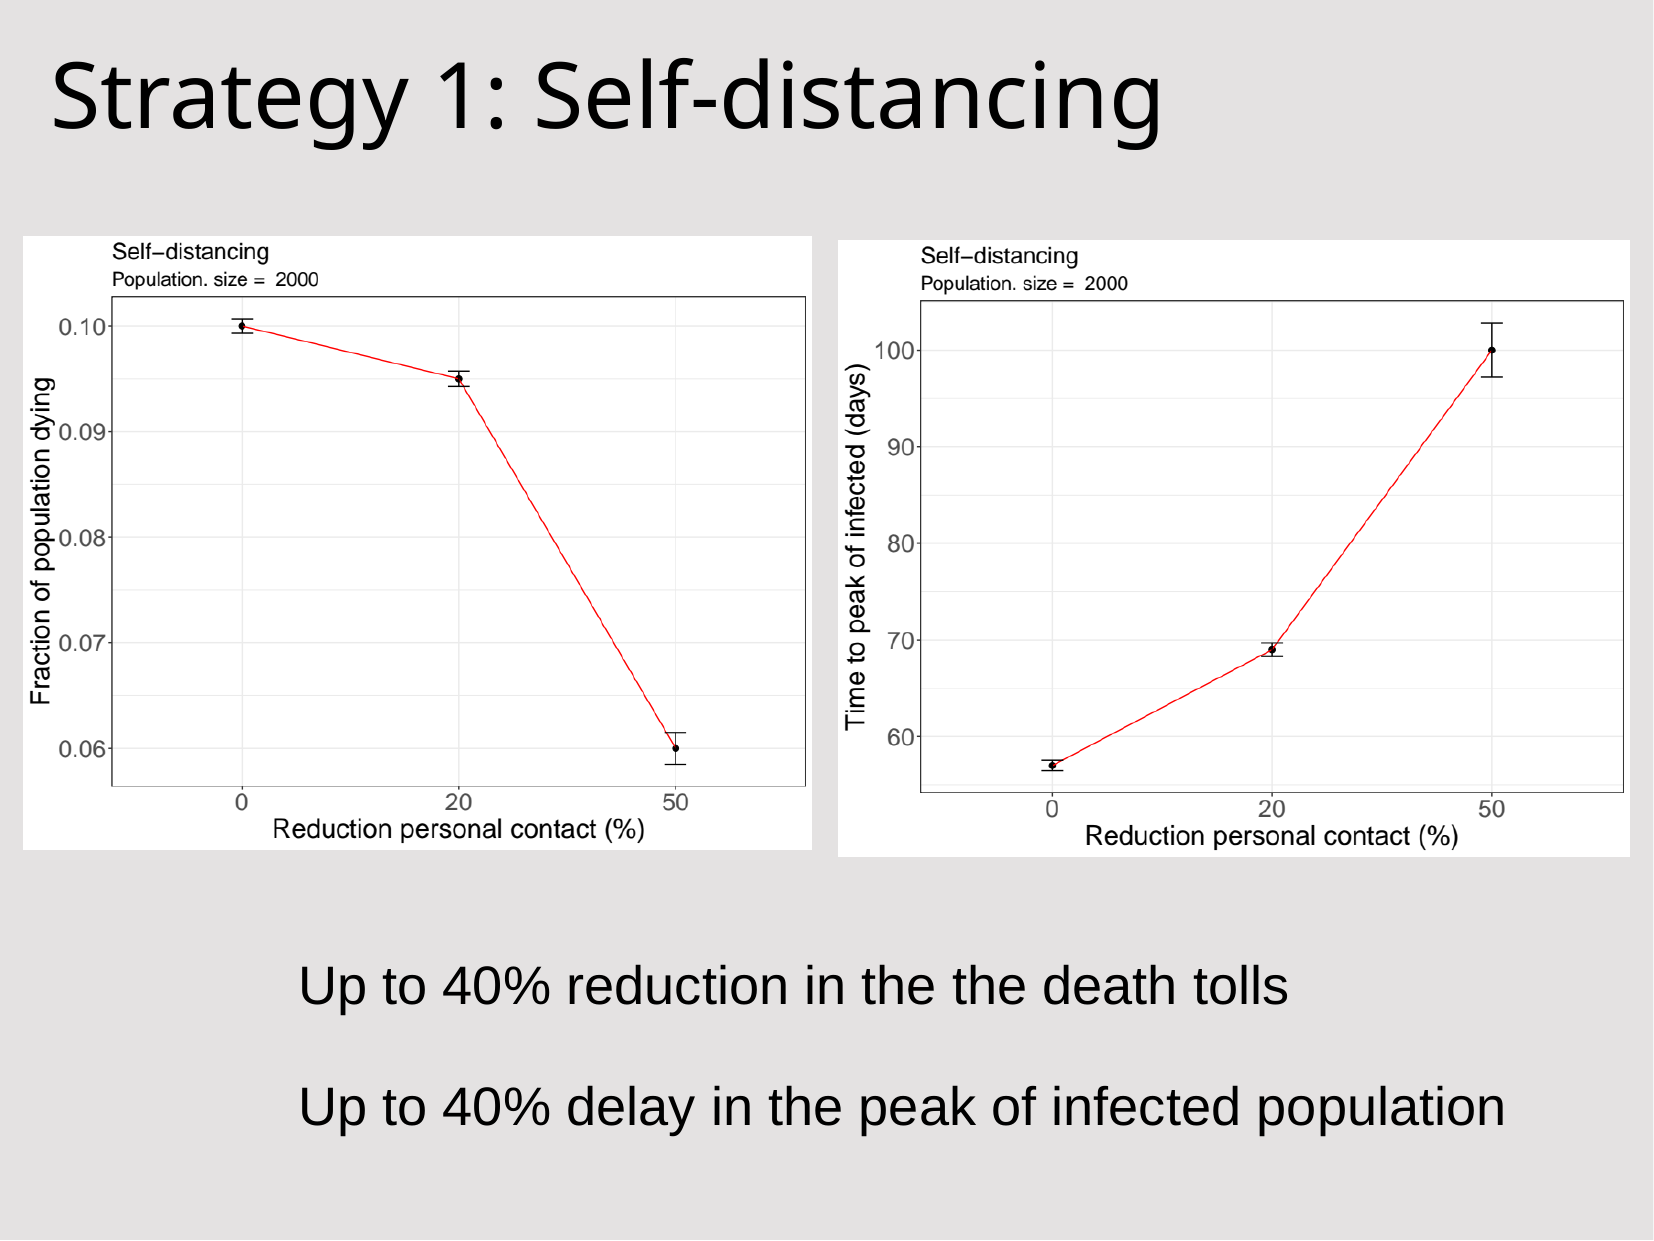

Strategy 1: Self-distancing
Up to 40% reduction in the the death tolls
Up to 40% delay in the peak of infected population